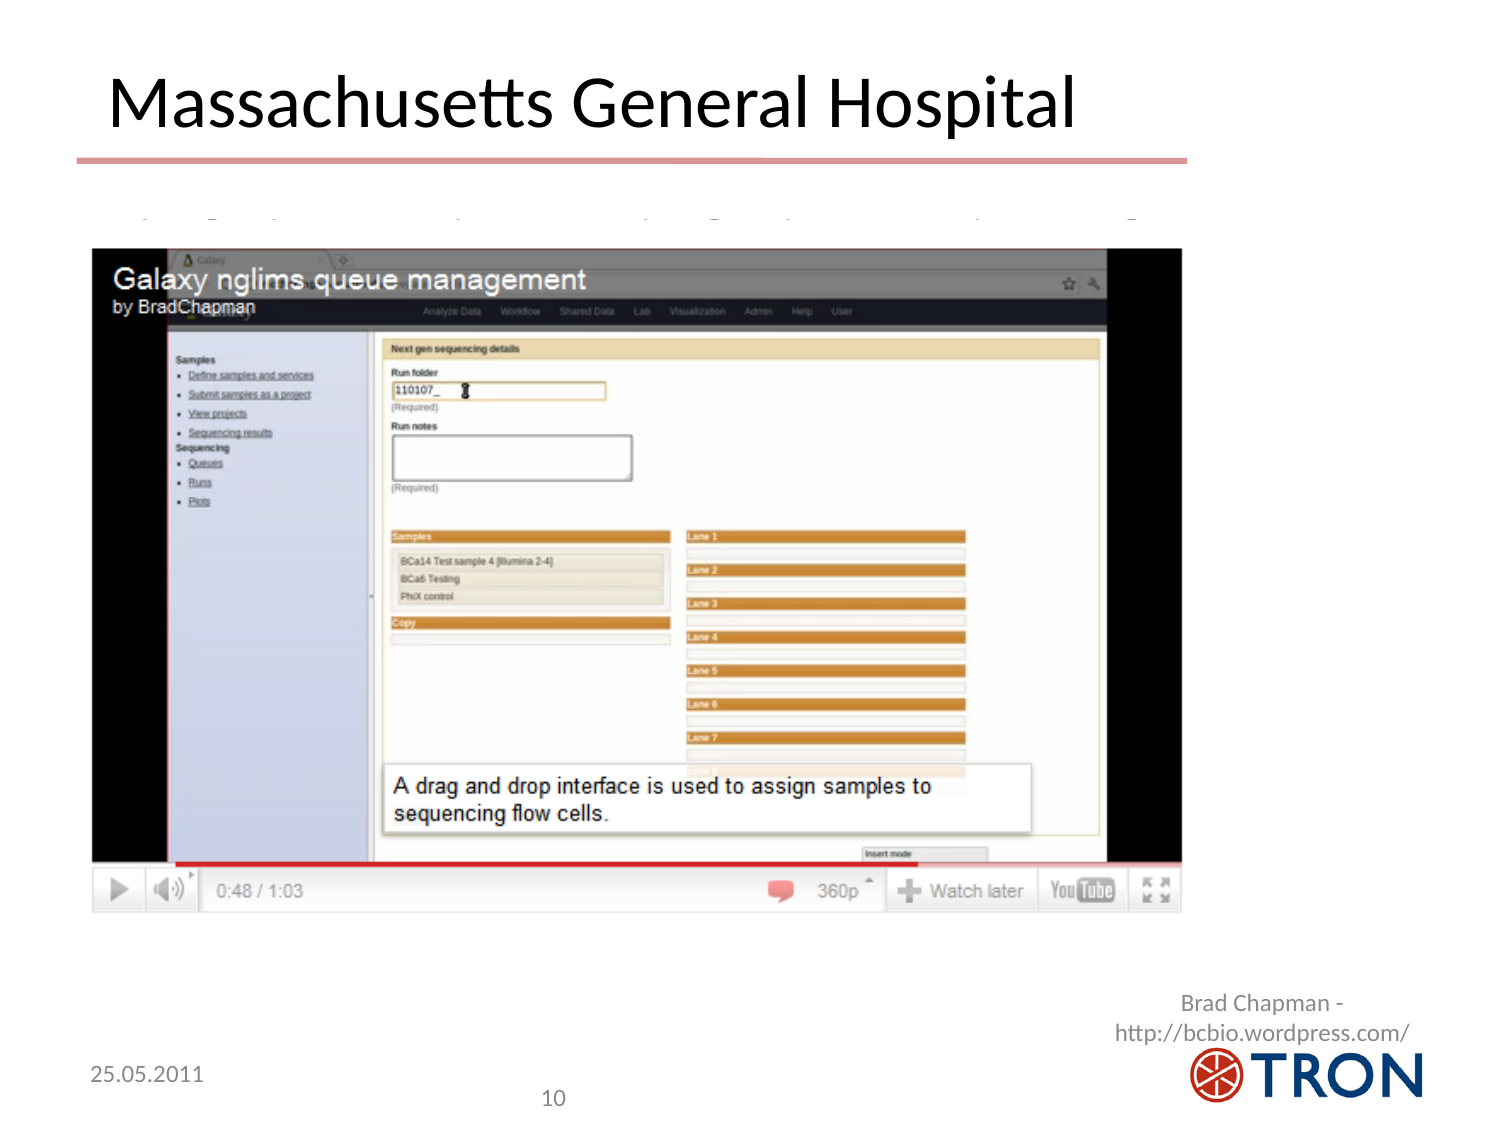

# Massachusetts General Hospital
Brad Chapman - http://bcbio.wordpress.com/
25.05.2011